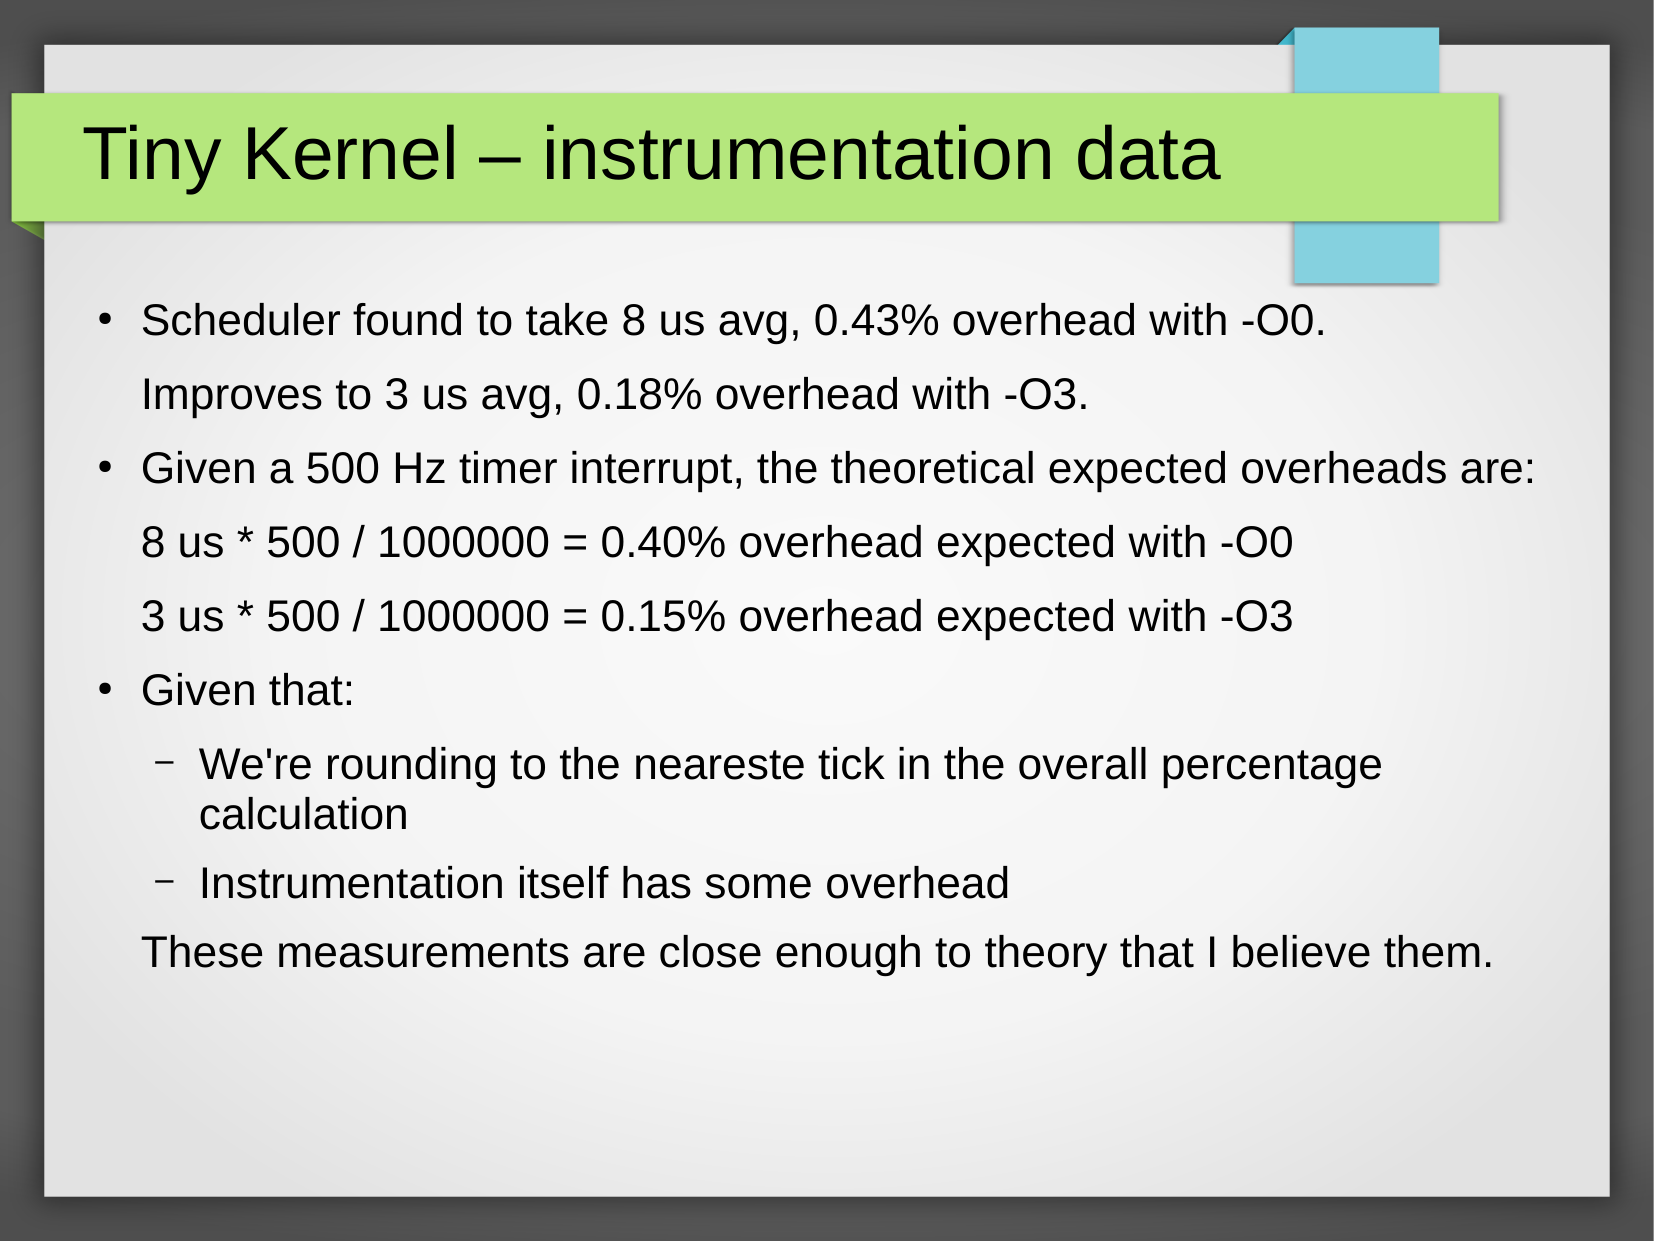

# Tiny Kernel – instrumentation data
Scheduler found to take 8 us avg, 0.43% overhead with -O0.
Improves to 3 us avg, 0.18% overhead with -O3.
Given a 500 Hz timer interrupt, the theoretical expected overheads are:
8 us * 500 / 1000000 = 0.40% overhead expected with -O0
3 us * 500 / 1000000 = 0.15% overhead expected with -O3
Given that:
We're rounding to the neareste tick in the overall percentage calculation
Instrumentation itself has some overhead
These measurements are close enough to theory that I believe them.